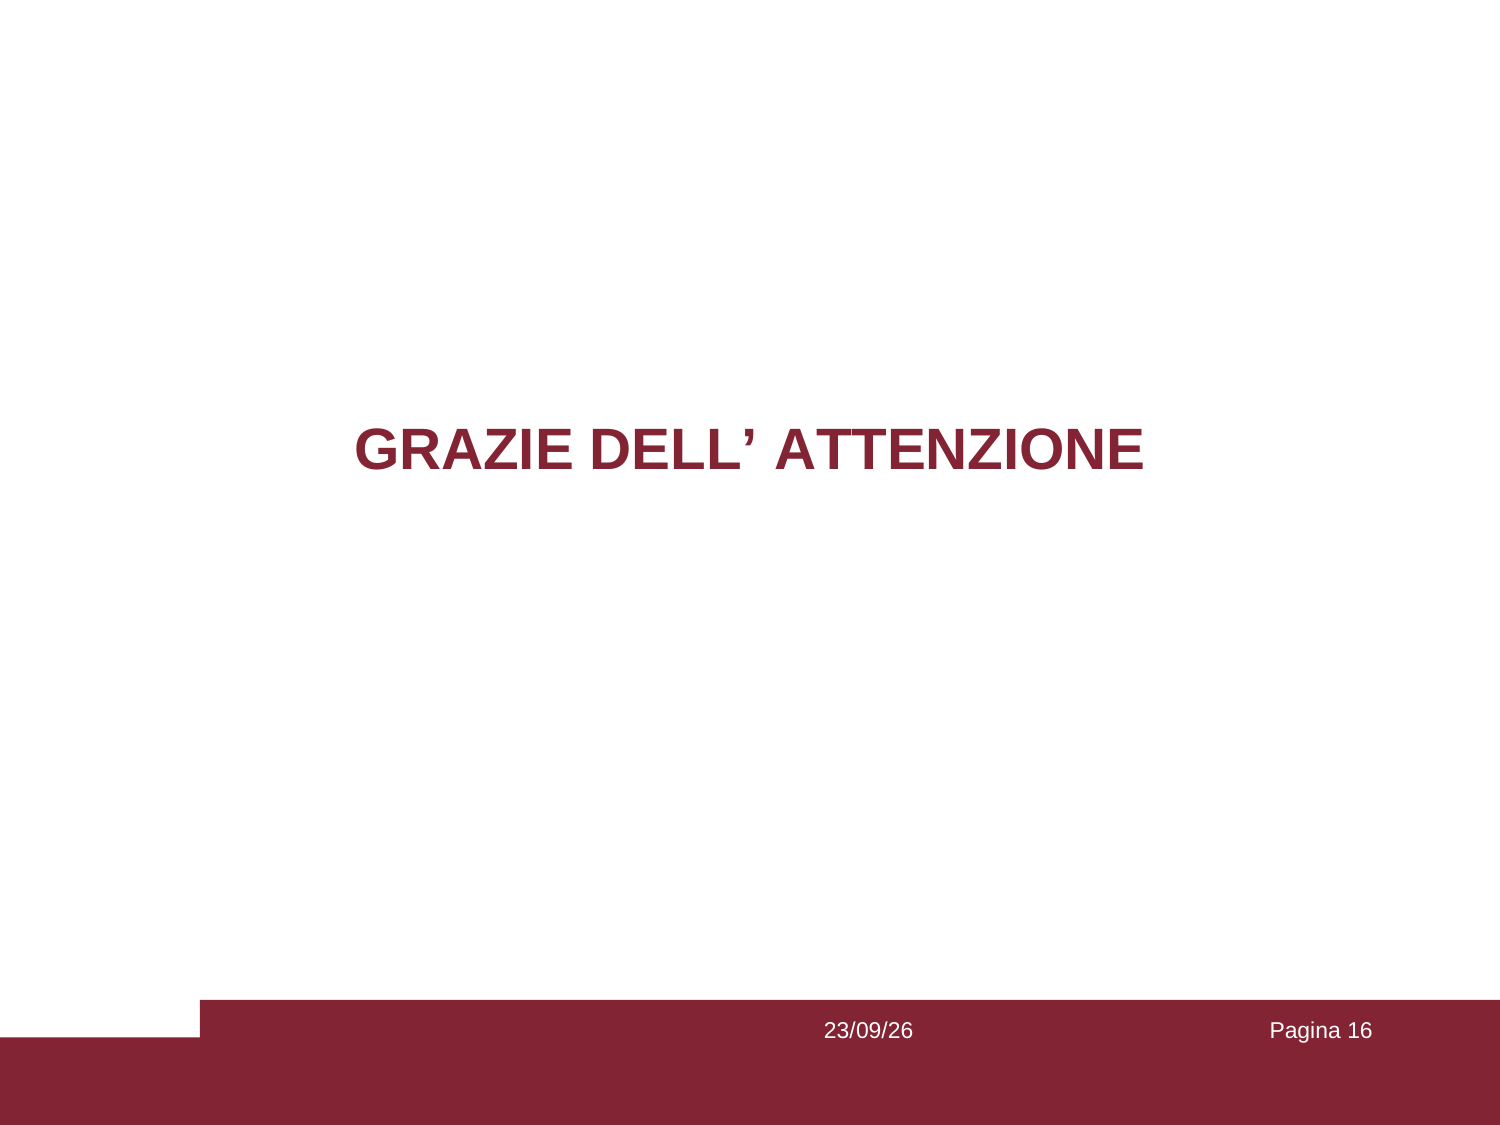

# GRAZIE DELL’ ATTENZIONE
Titolo Presentazione
16